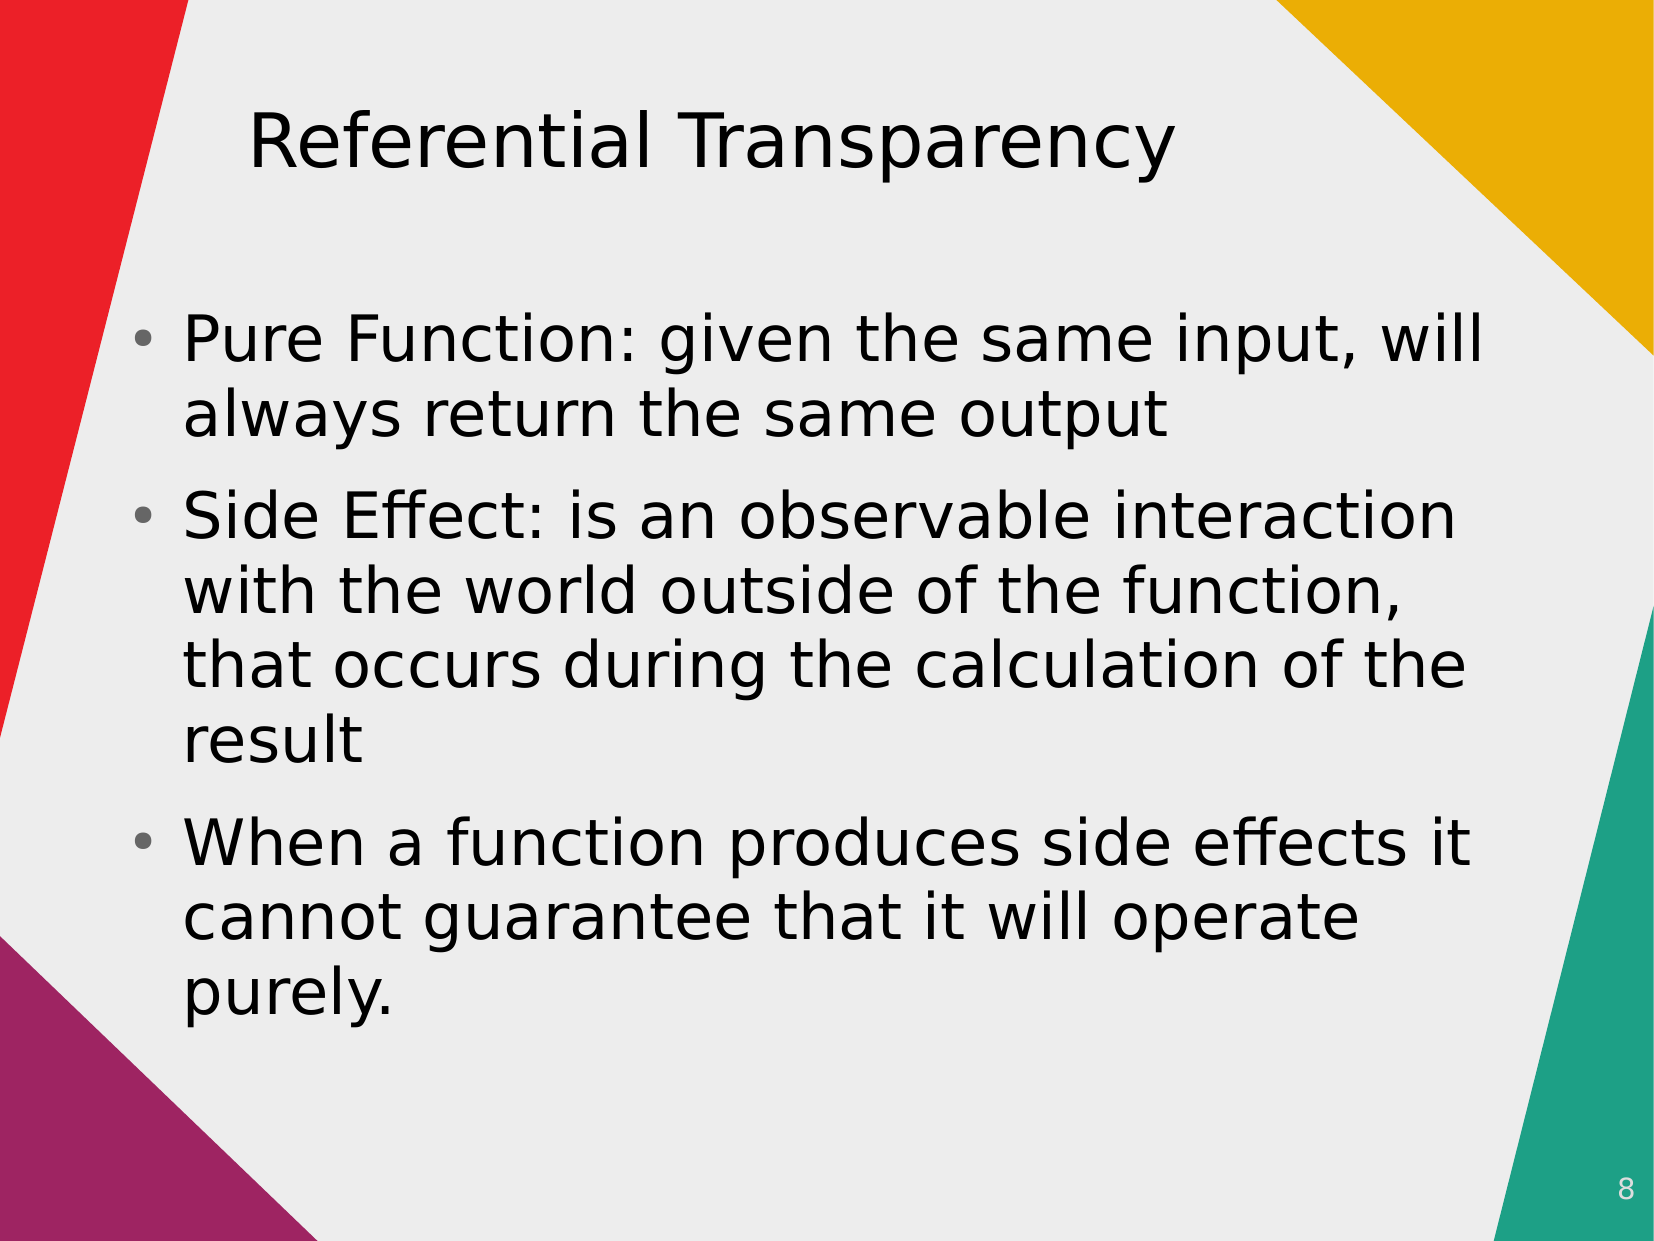

# Referential Transparency
Pure Function: given the same input, will always return the same output
Side Effect: is an observable interaction with the world outside of the function, that occurs during the calculation of the result
When a function produces side effects it cannot guarantee that it will operate purely.
8